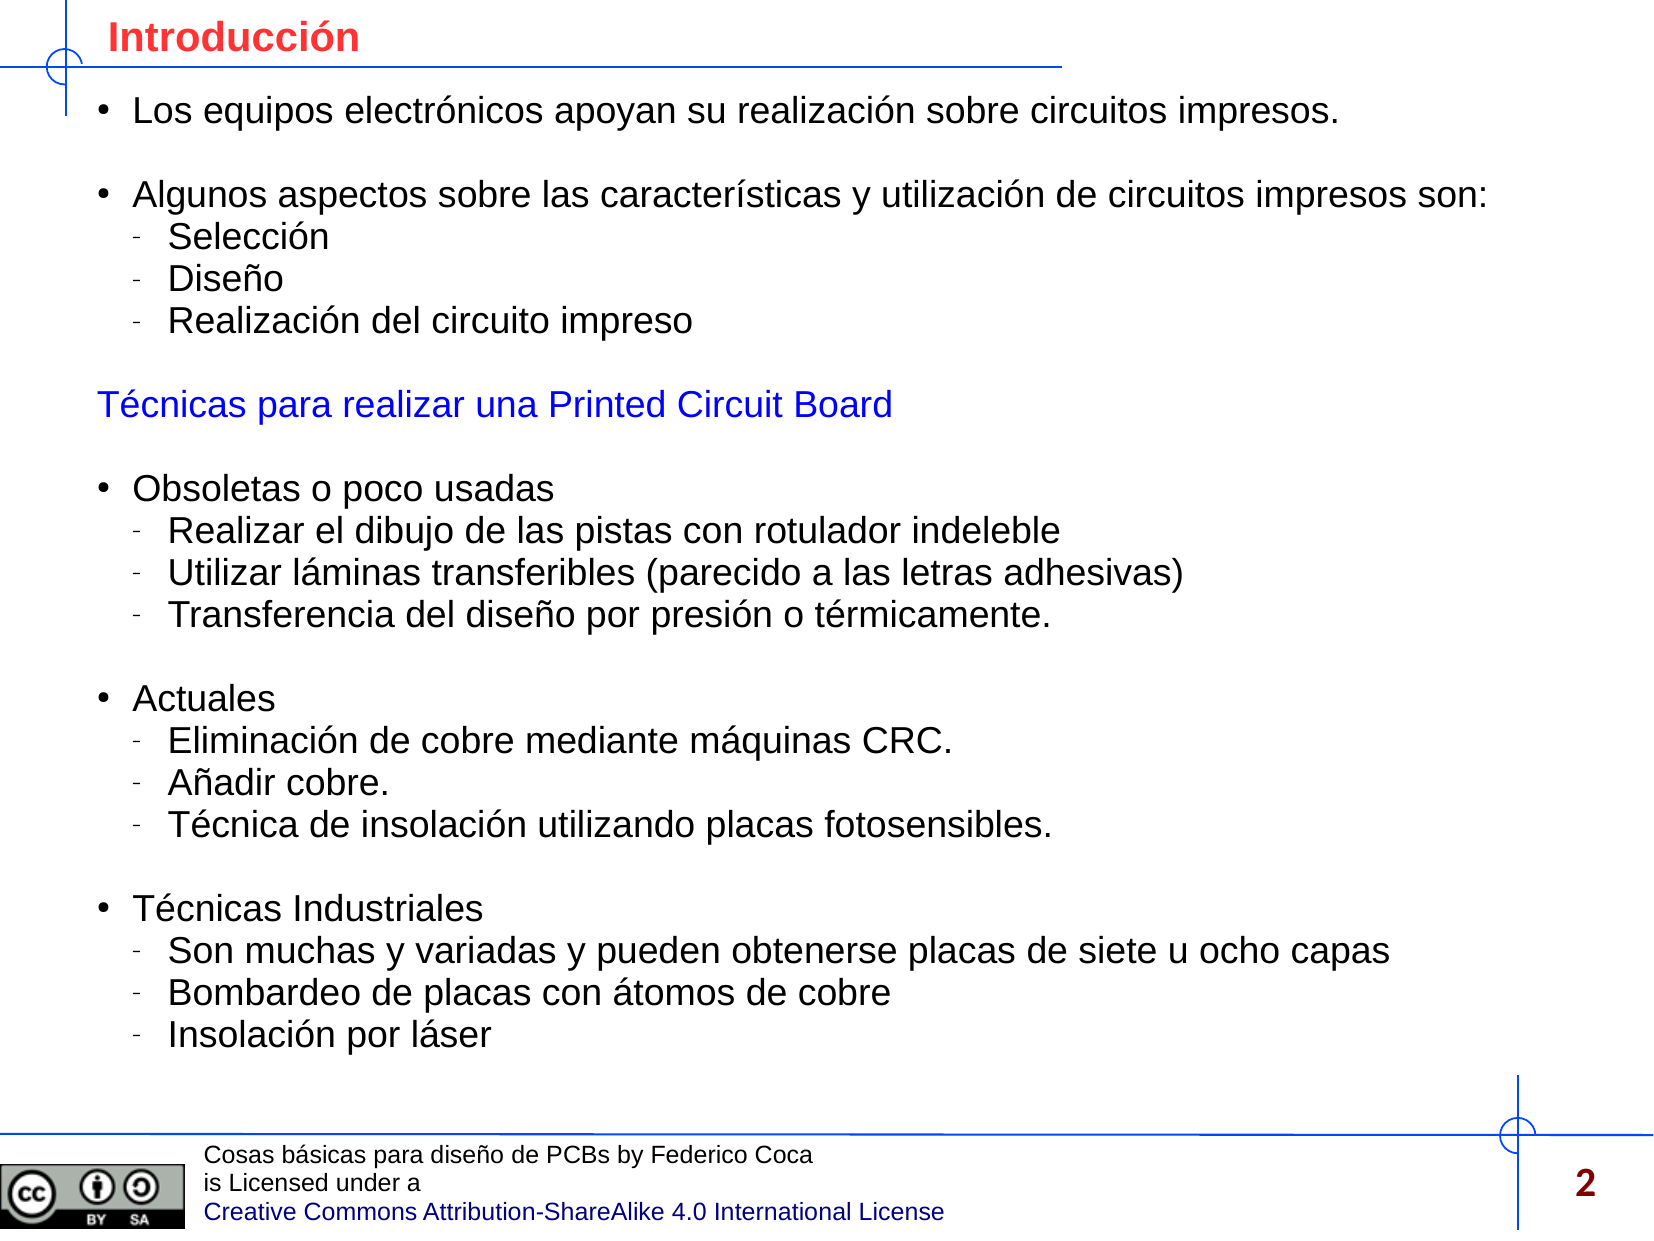

Introducción
Los equipos electrónicos apoyan su realización sobre circuitos impresos.
Algunos aspectos sobre las características y utilización de circuitos impresos son:
Selección
Diseño
Realización del circuito impreso
Técnicas para realizar una Printed Circuit Board
Obsoletas o poco usadas
Realizar el dibujo de las pistas con rotulador indeleble
Utilizar láminas transferibles (parecido a las letras adhesivas)
Transferencia del diseño por presión o térmicamente.
Actuales
Eliminación de cobre mediante máquinas CRC.
Añadir cobre.
Técnica de insolación utilizando placas fotosensibles.
Técnicas Industriales
Son muchas y variadas y pueden obtenerse placas de siete u ocho capas
Bombardeo de placas con átomos de cobre
Insolación por láser
Cosas básicas para diseño de PCBs by Federico Coca
is Licensed under a Creative Commons Attribution-ShareAlike 4.0 International License